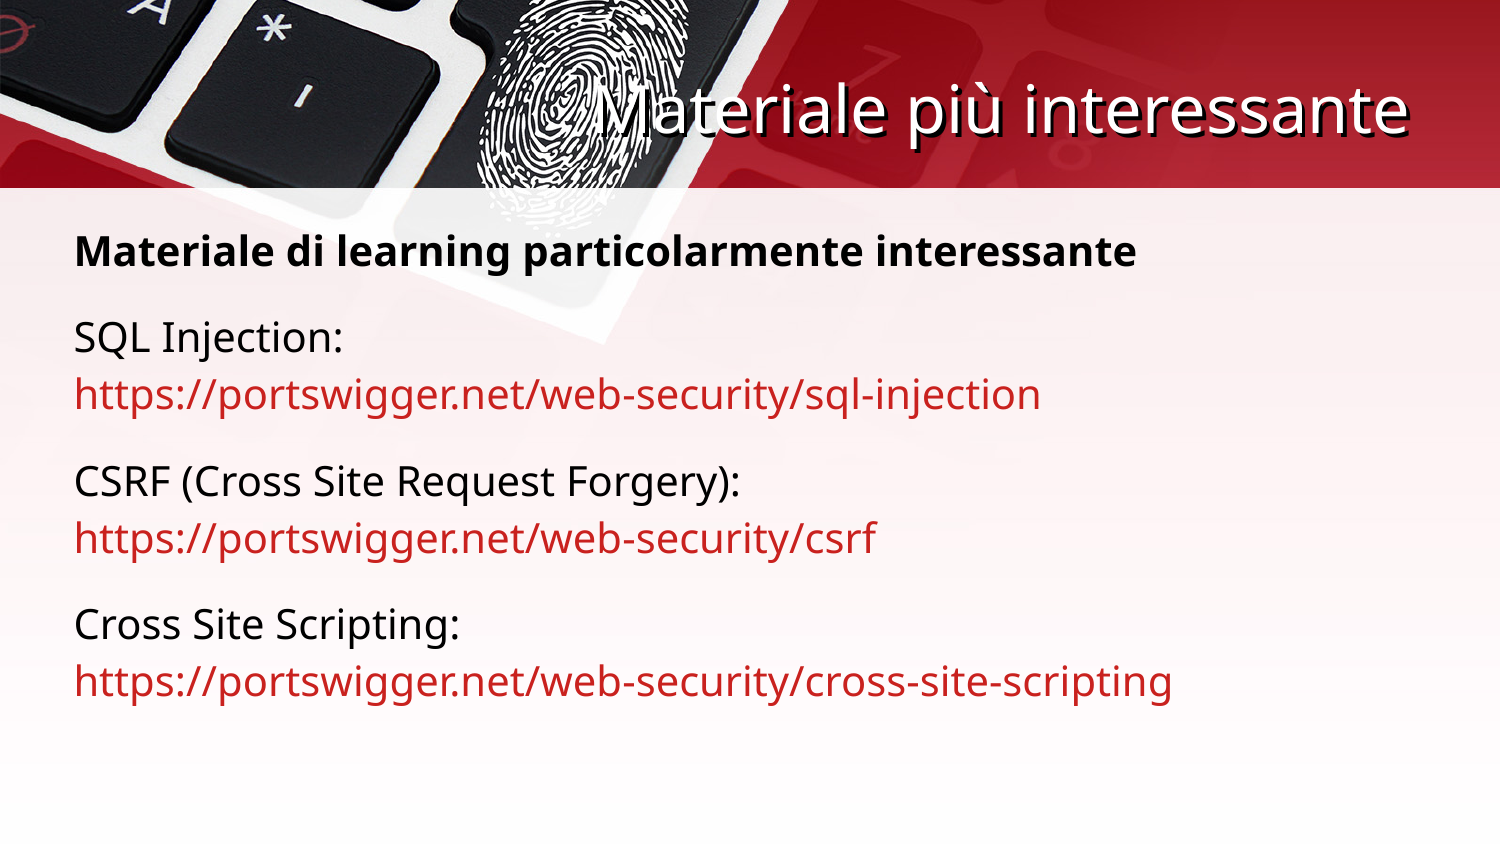

# Materiale più interessante
Materiale di learning particolarmente interessante
SQL Injection:
https://portswigger.net/web-security/sql-injection
CSRF (Cross Site Request Forgery):
https://portswigger.net/web-security/csrf
Cross Site Scripting:
https://portswigger.net/web-security/cross-site-scripting